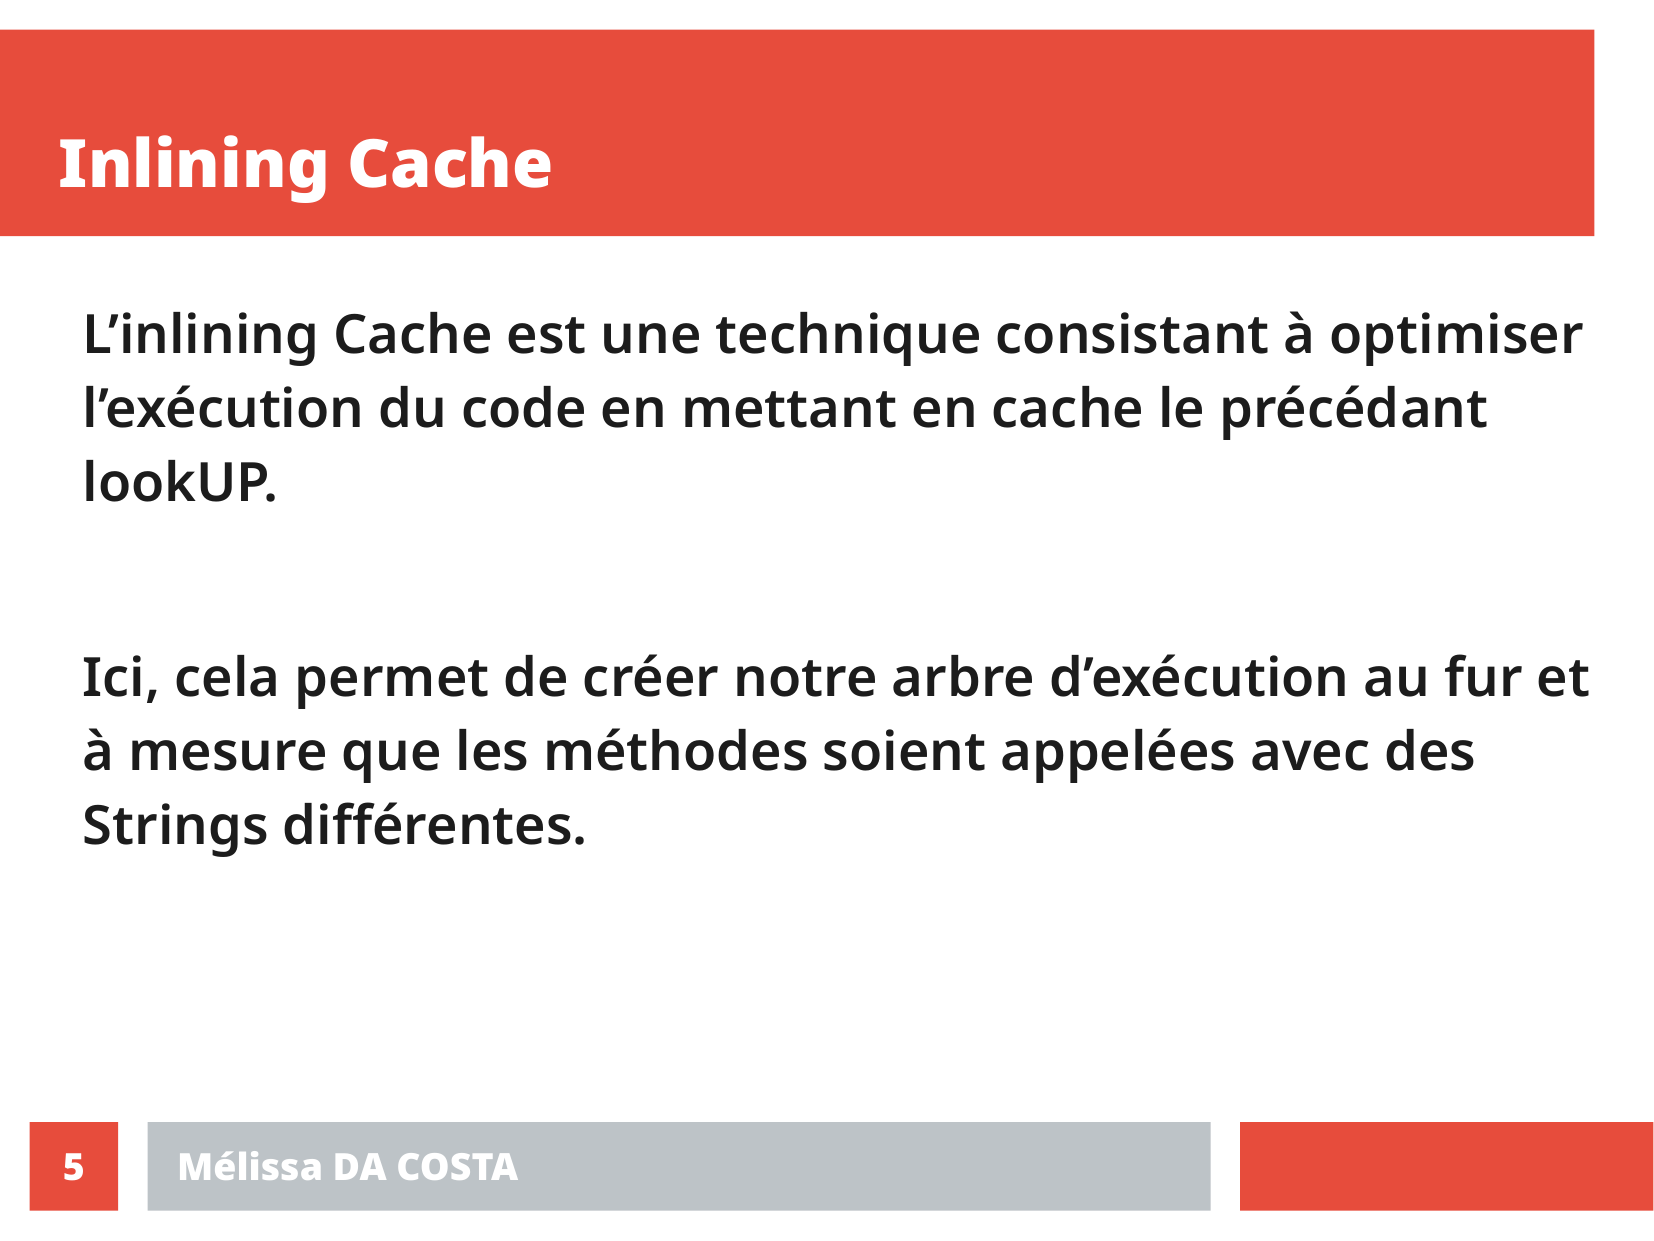

# Inlining Cache
L’inlining Cache est une technique consistant à optimiser l’exécution du code en mettant en cache le précédant lookUP.
Ici, cela permet de créer notre arbre d’exécution au fur et à mesure que les méthodes soient appelées avec des Strings différentes.
5
Mélissa DA COSTA